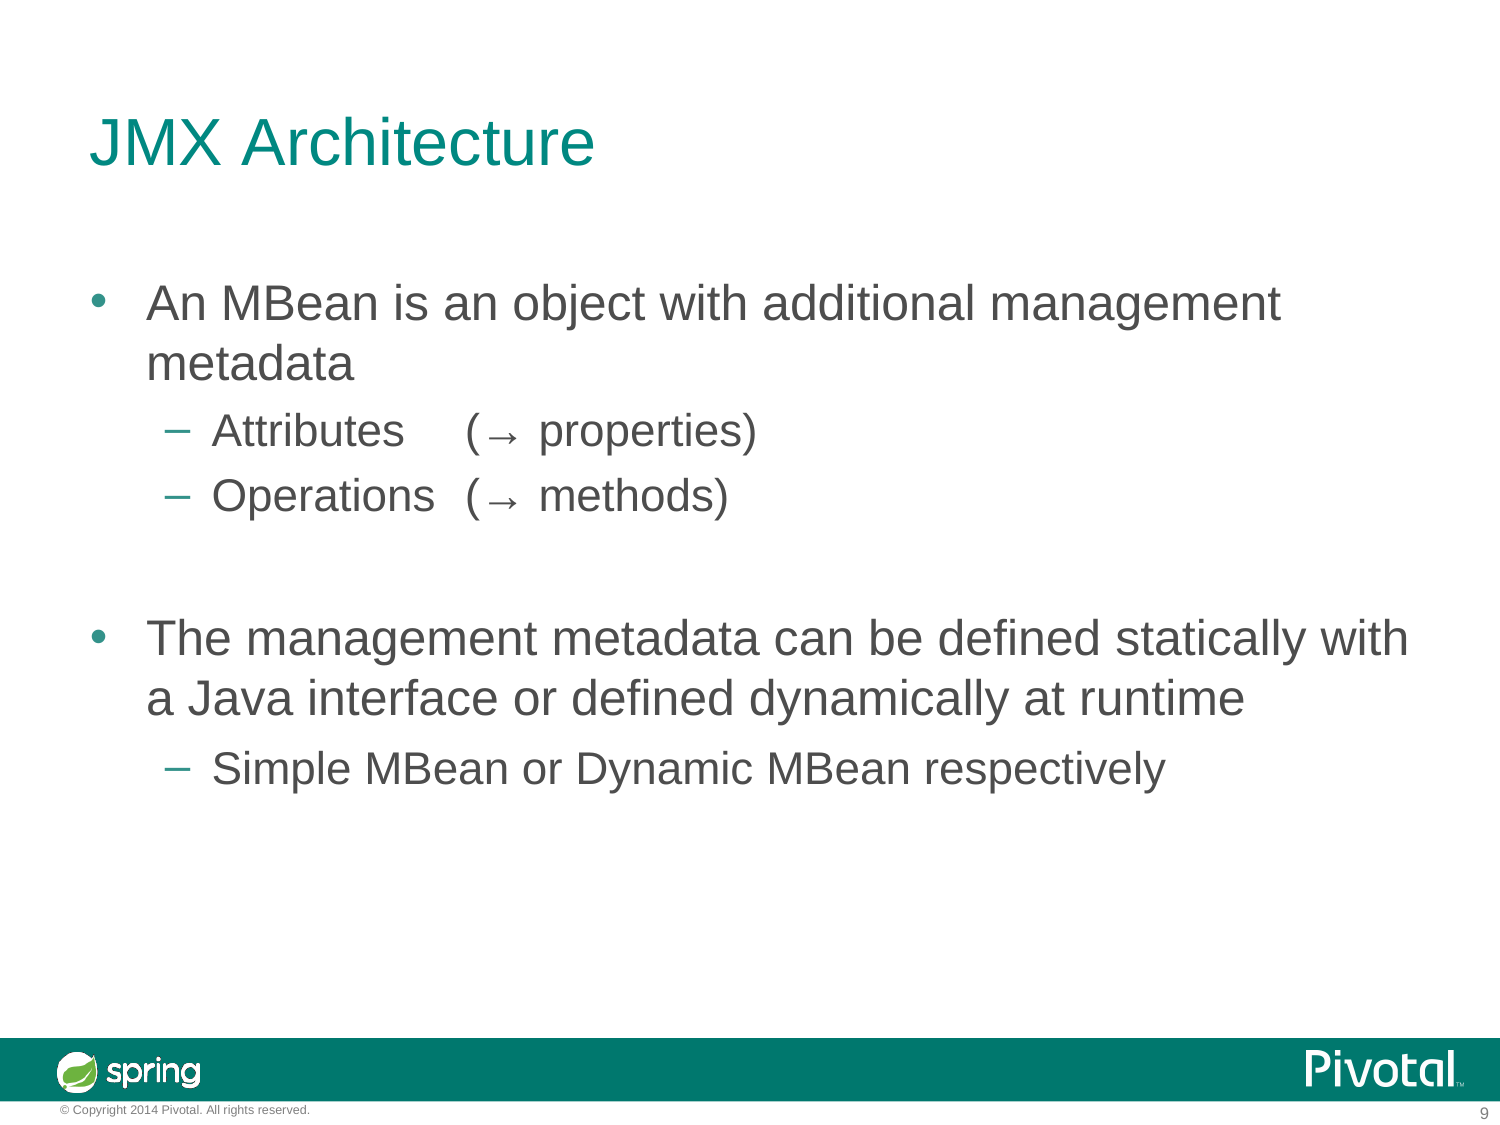

# JMX Architecture
An MBean is an object with additional management metadata
Attributes	(→ properties)
Operations	(→ methods)
The management metadata can be defined statically with a Java interface or defined dynamically at runtime
Simple MBean or Dynamic MBean respectively